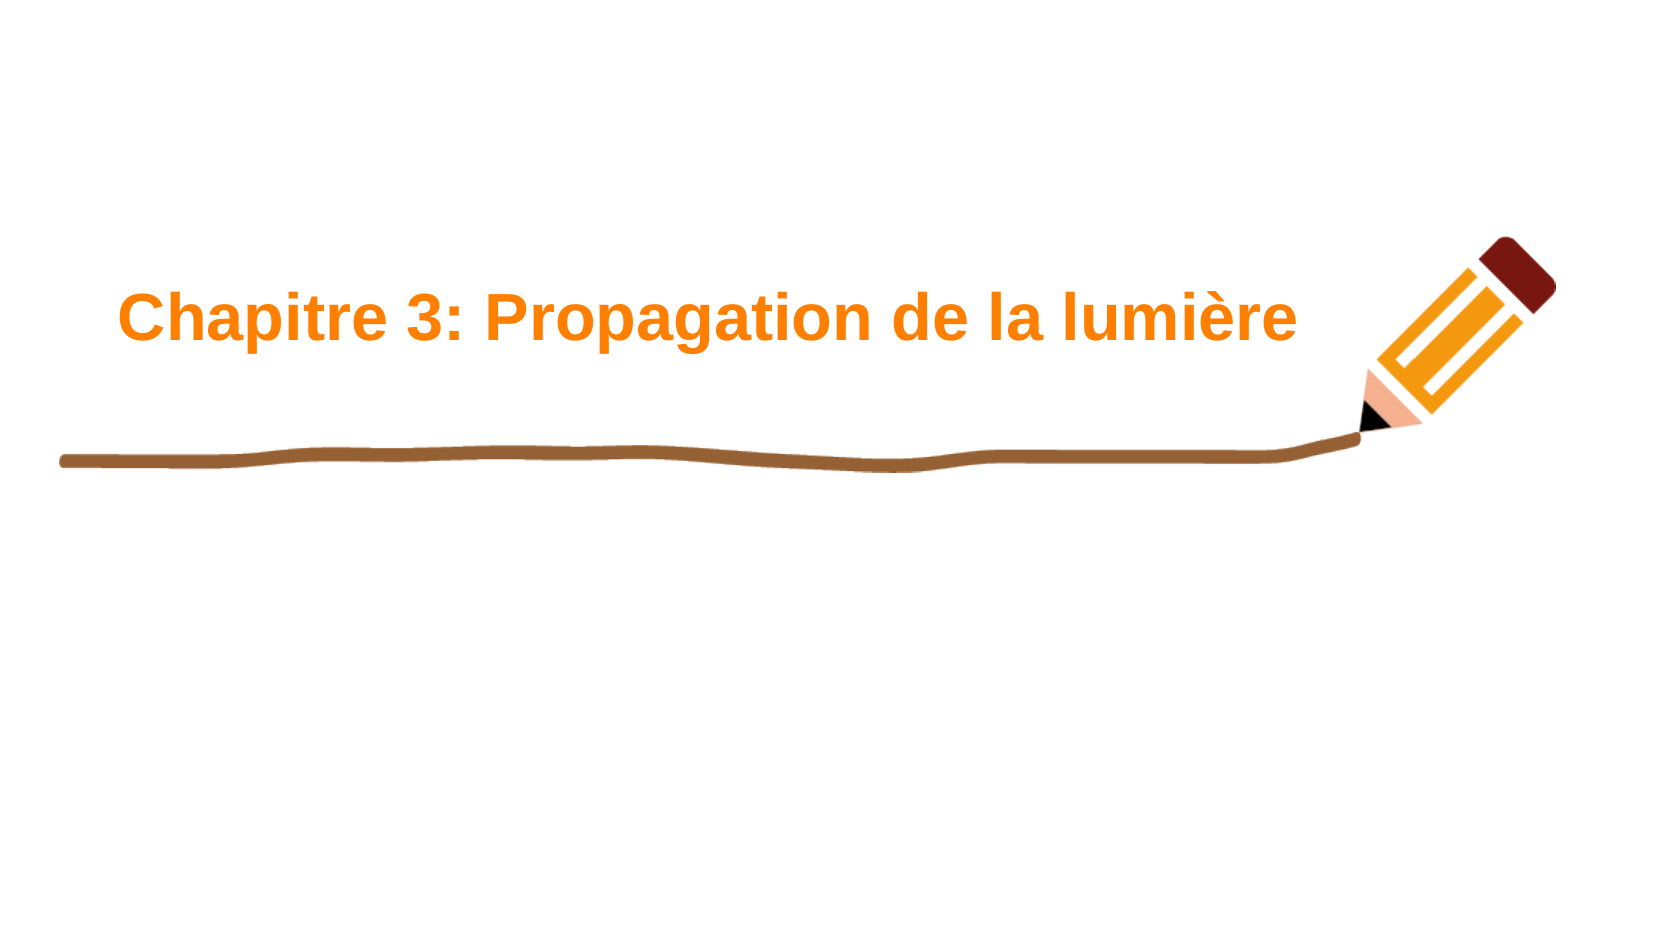

# Chapitre 3: Propagation de la lumière